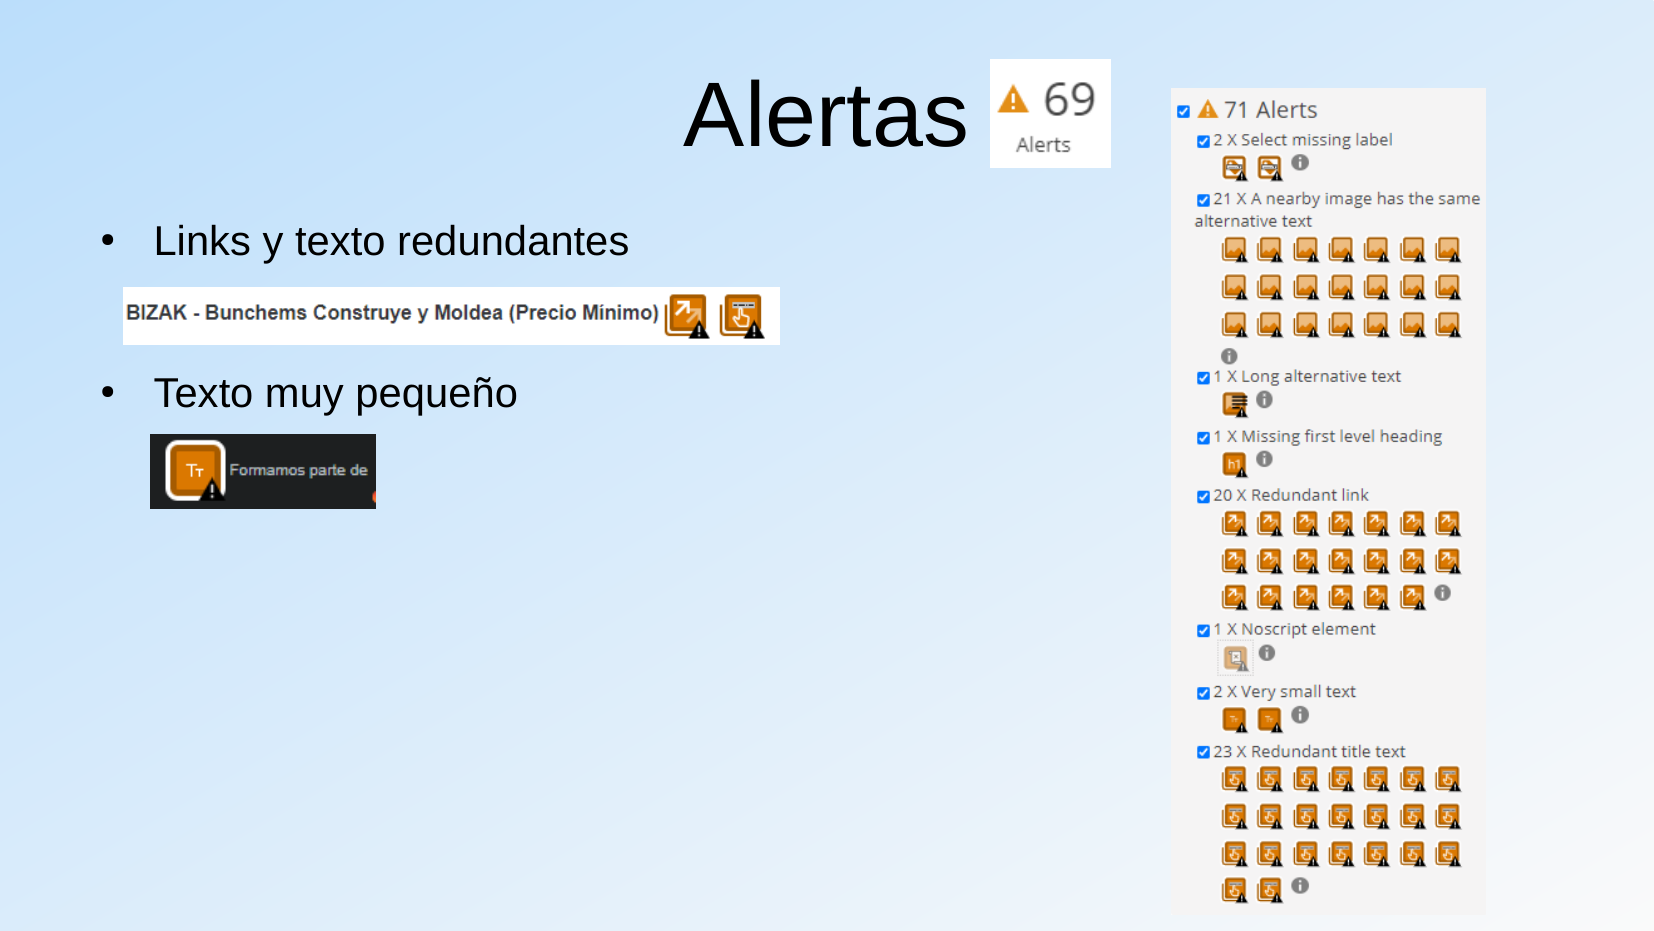

# Alertas
Links y texto redundantes
Texto muy pequeño